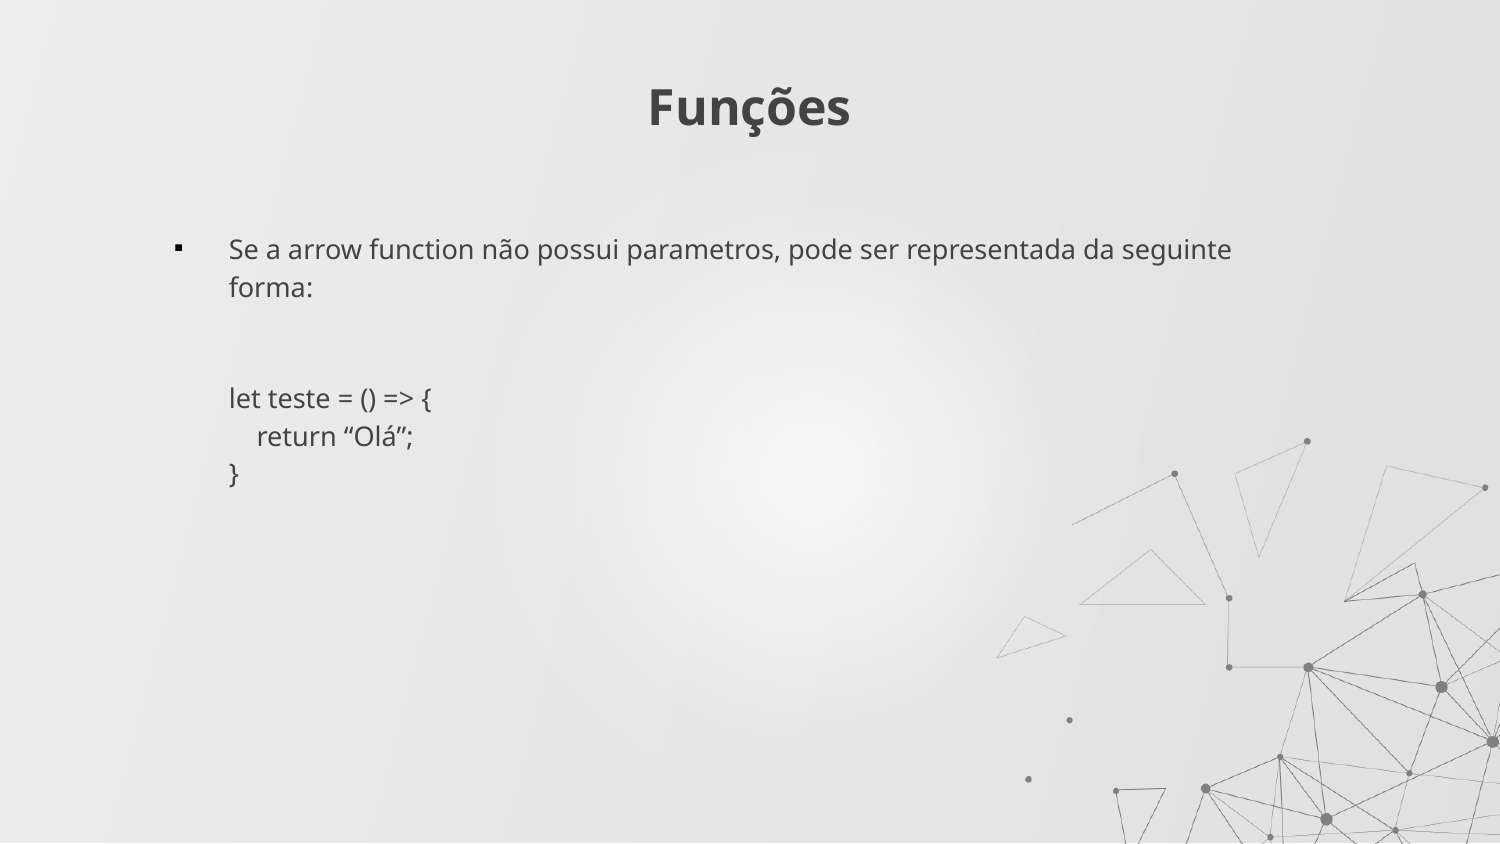

Funções
# Se a arrow function não possui parametros, pode ser representada da seguinte forma:
let teste = () => {
 return “Olá”;
}